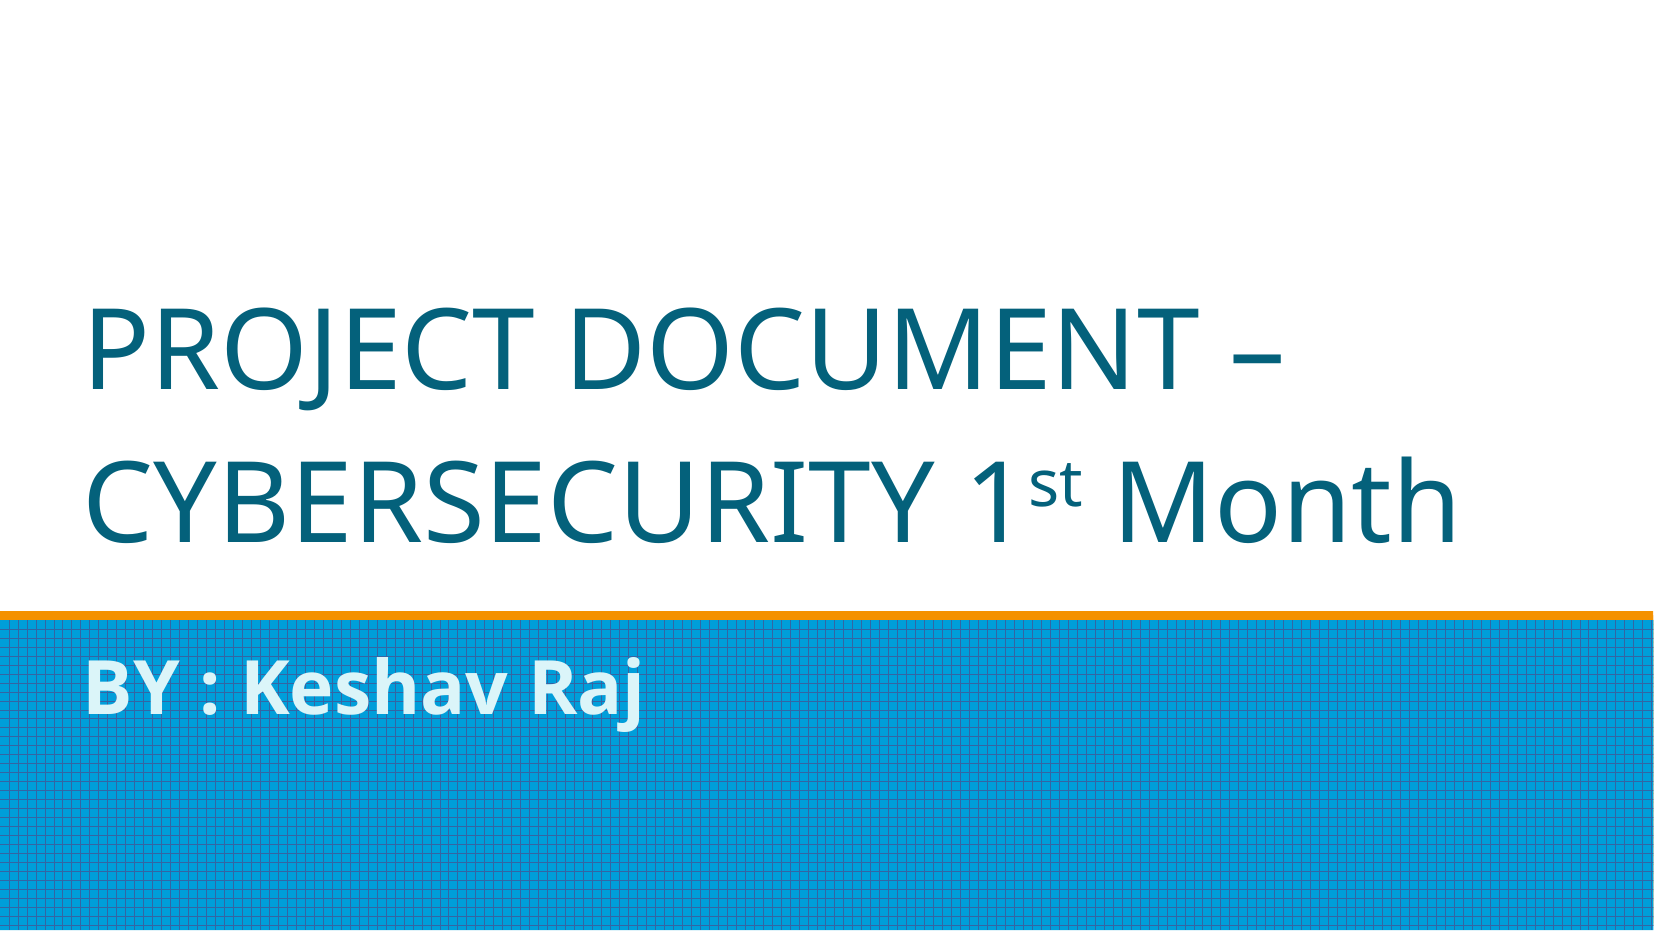

# PROJECT DOCUMENT – CYBERSECURITY 1st Month
BY : Keshav Raj